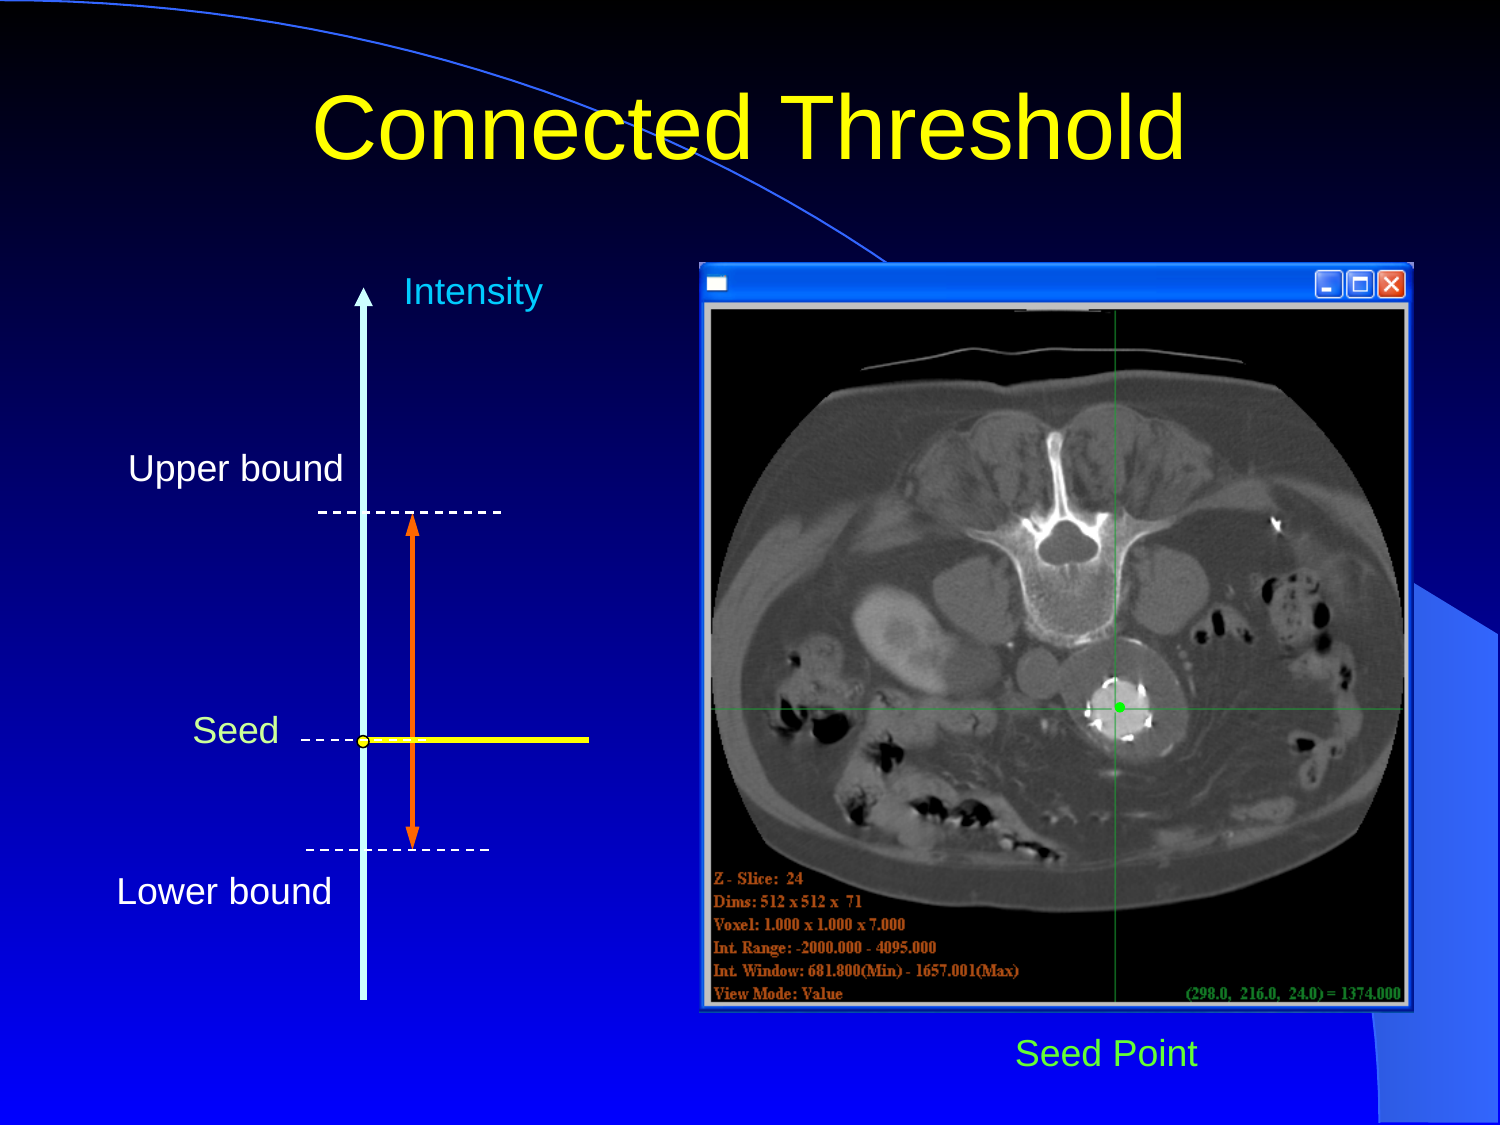

# Connected Threshold
Intensity
Upper bound
Seed
Lower bound
Seed Point